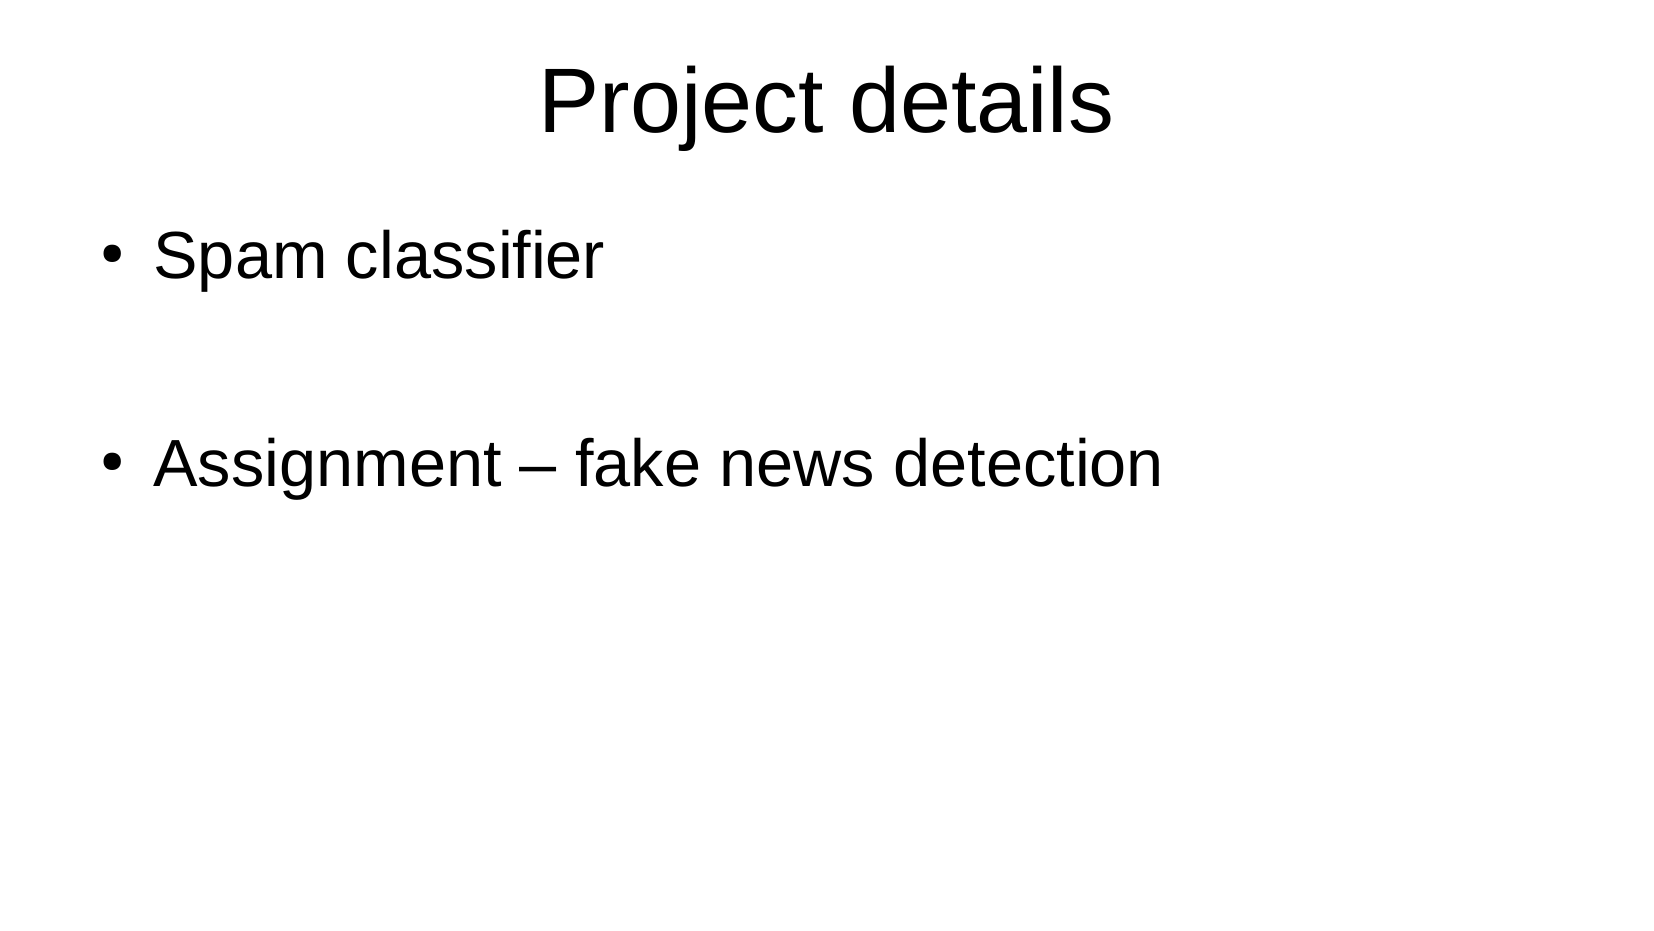

# Project details
Spam classifier
Assignment – fake news detection